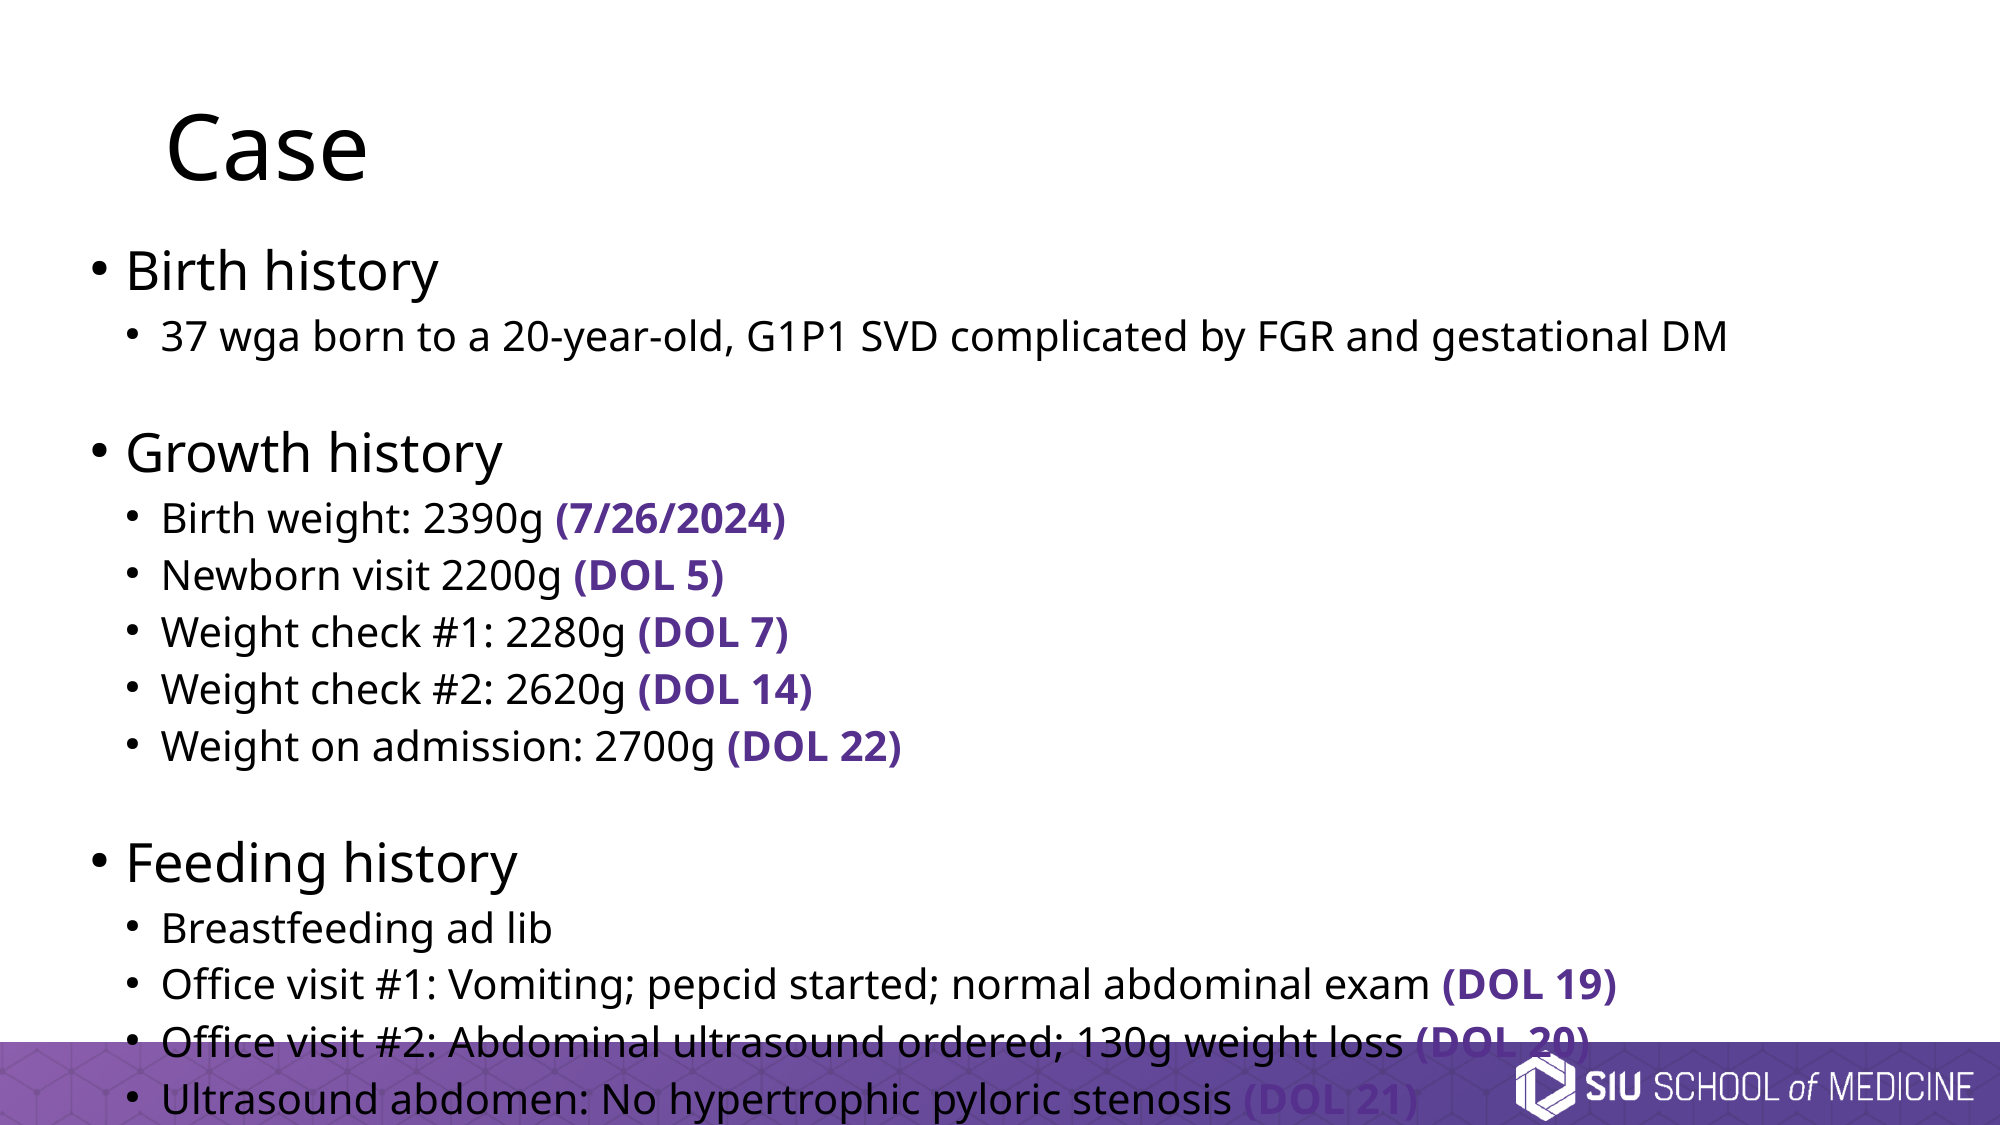

Case
Birth history
37 wga born to a 20-year-old, G1P1 SVD complicated by FGR and gestational DM
Growth history
Birth weight: 2390g (7/26/2024)
Newborn visit 2200g (DOL 5)
Weight check #1: 2280g (DOL 7)
Weight check #2: 2620g (DOL 14)
Weight on admission: 2700g (DOL 22)
Feeding history
Breastfeeding ad lib
Office visit #1: Vomiting; pepcid started; normal abdominal exam (DOL 19)
Office visit #2: Abdominal ultrasound ordered; 130g weight loss (DOL 20)
Ultrasound abdomen: No hypertrophic pyloric stenosis (DOL 21)